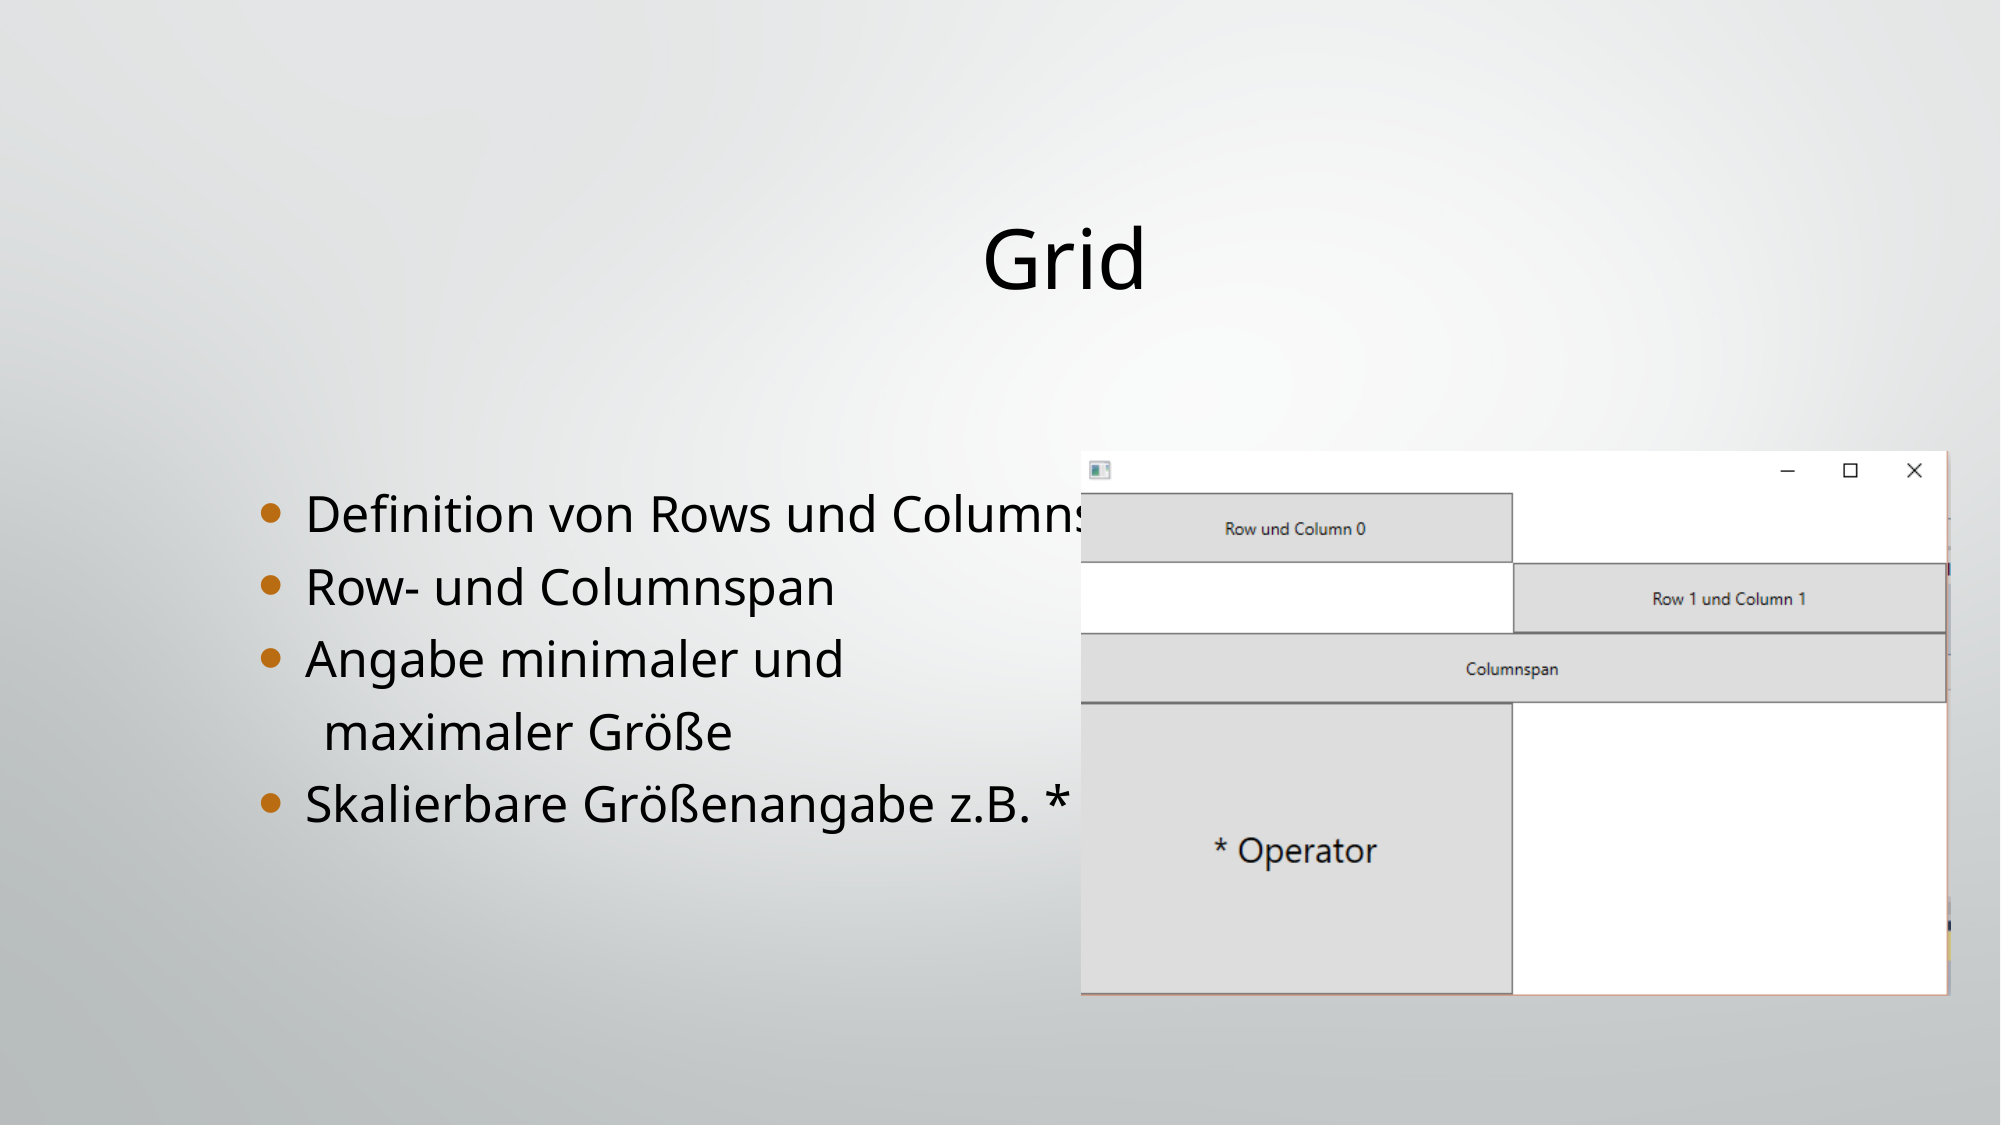

# Grid
Definition von Rows und Columns
Row- und Columnspan
Angabe minimaler und
     maximaler Größe
Skalierbare Größenangabe z.B. * 2*